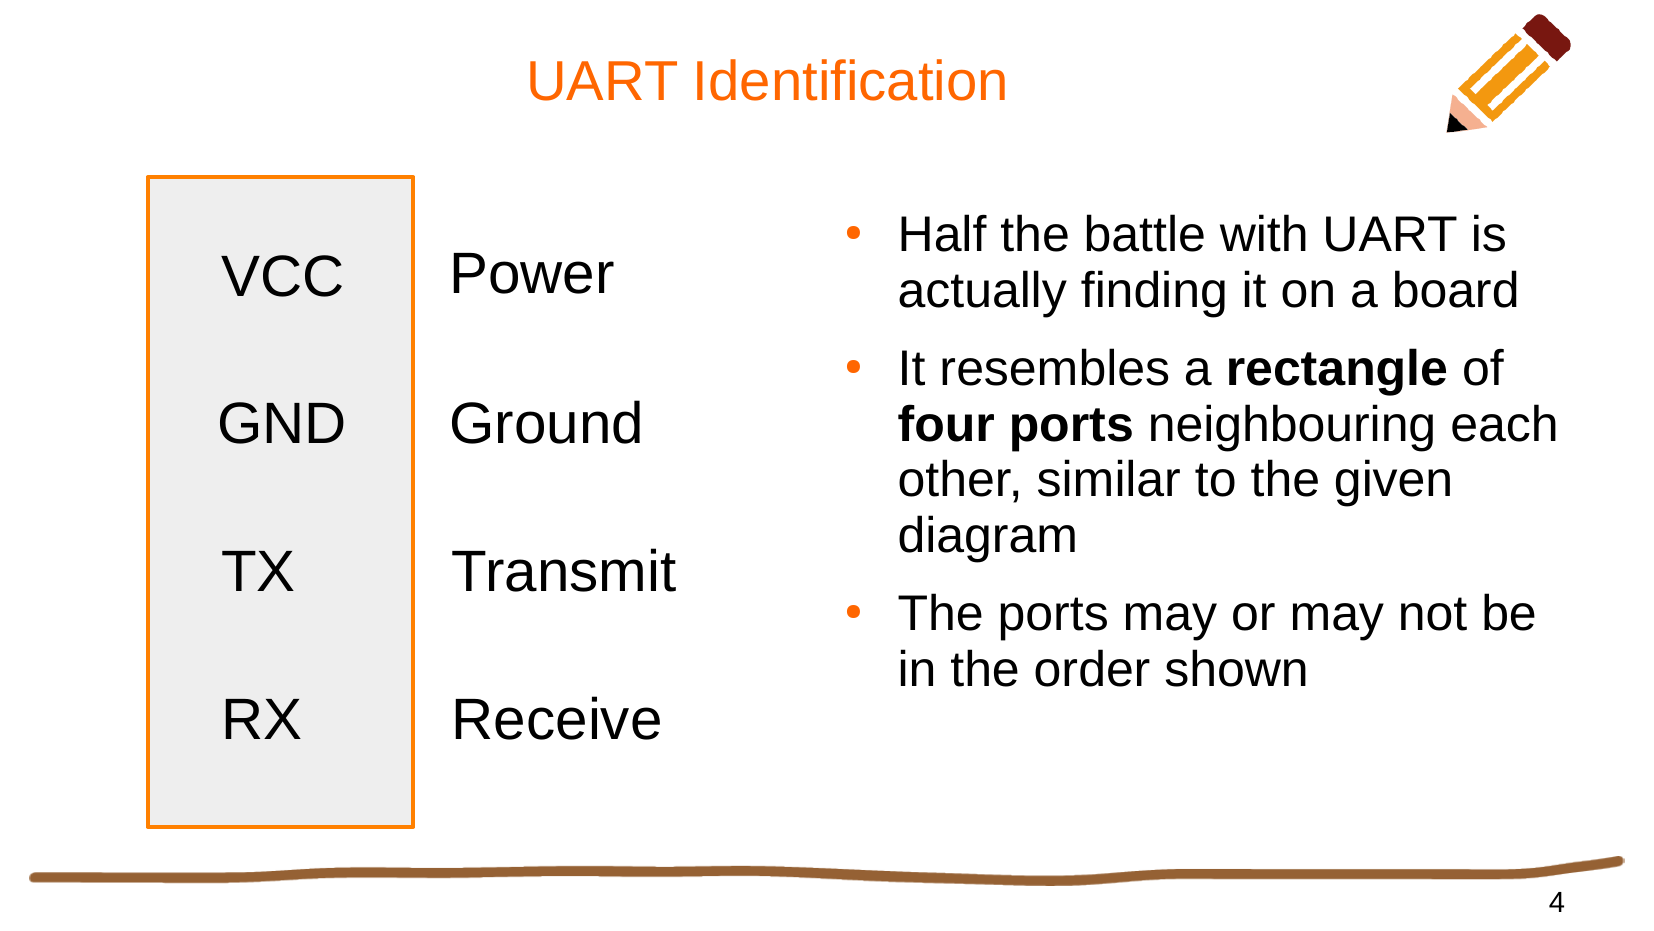

# UART Identification
Half the battle with UART is actually finding it on a board
It resembles a rectangle of four ports neighbouring each other, similar to the given diagram
The ports may or may not be in the order shown
Power
VCC
GND
Ground
TX
Transmit
RX
Receive
4